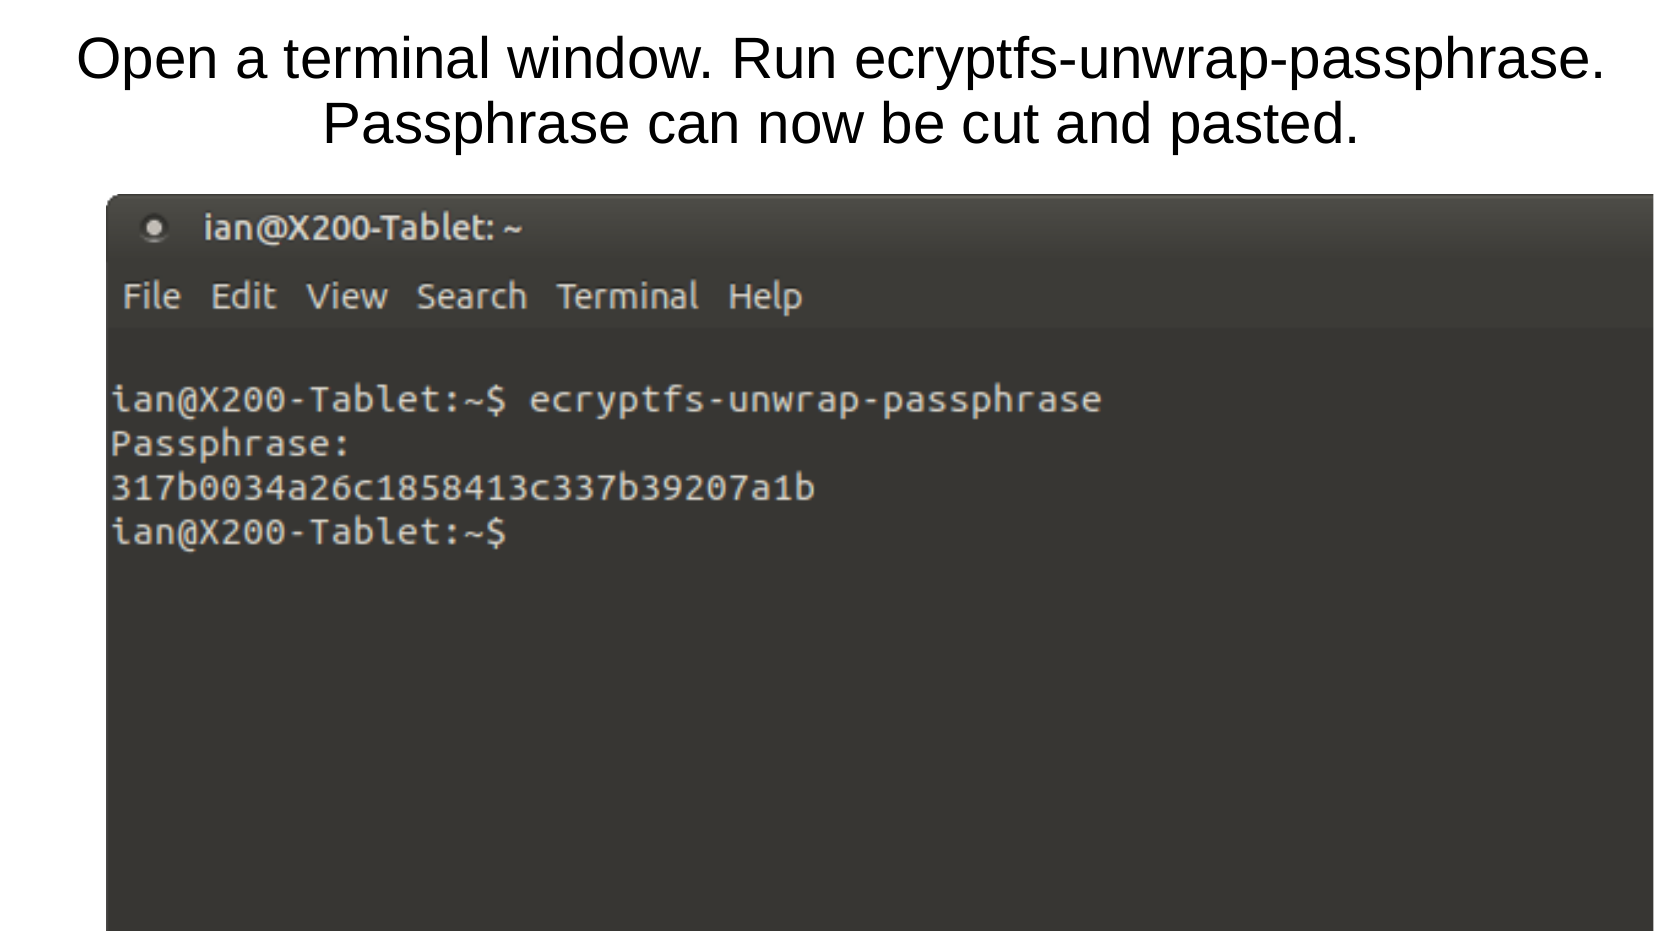

# Open a terminal window. Run ecryptfs-unwrap-passphrase. Passphrase can now be cut and pasted.